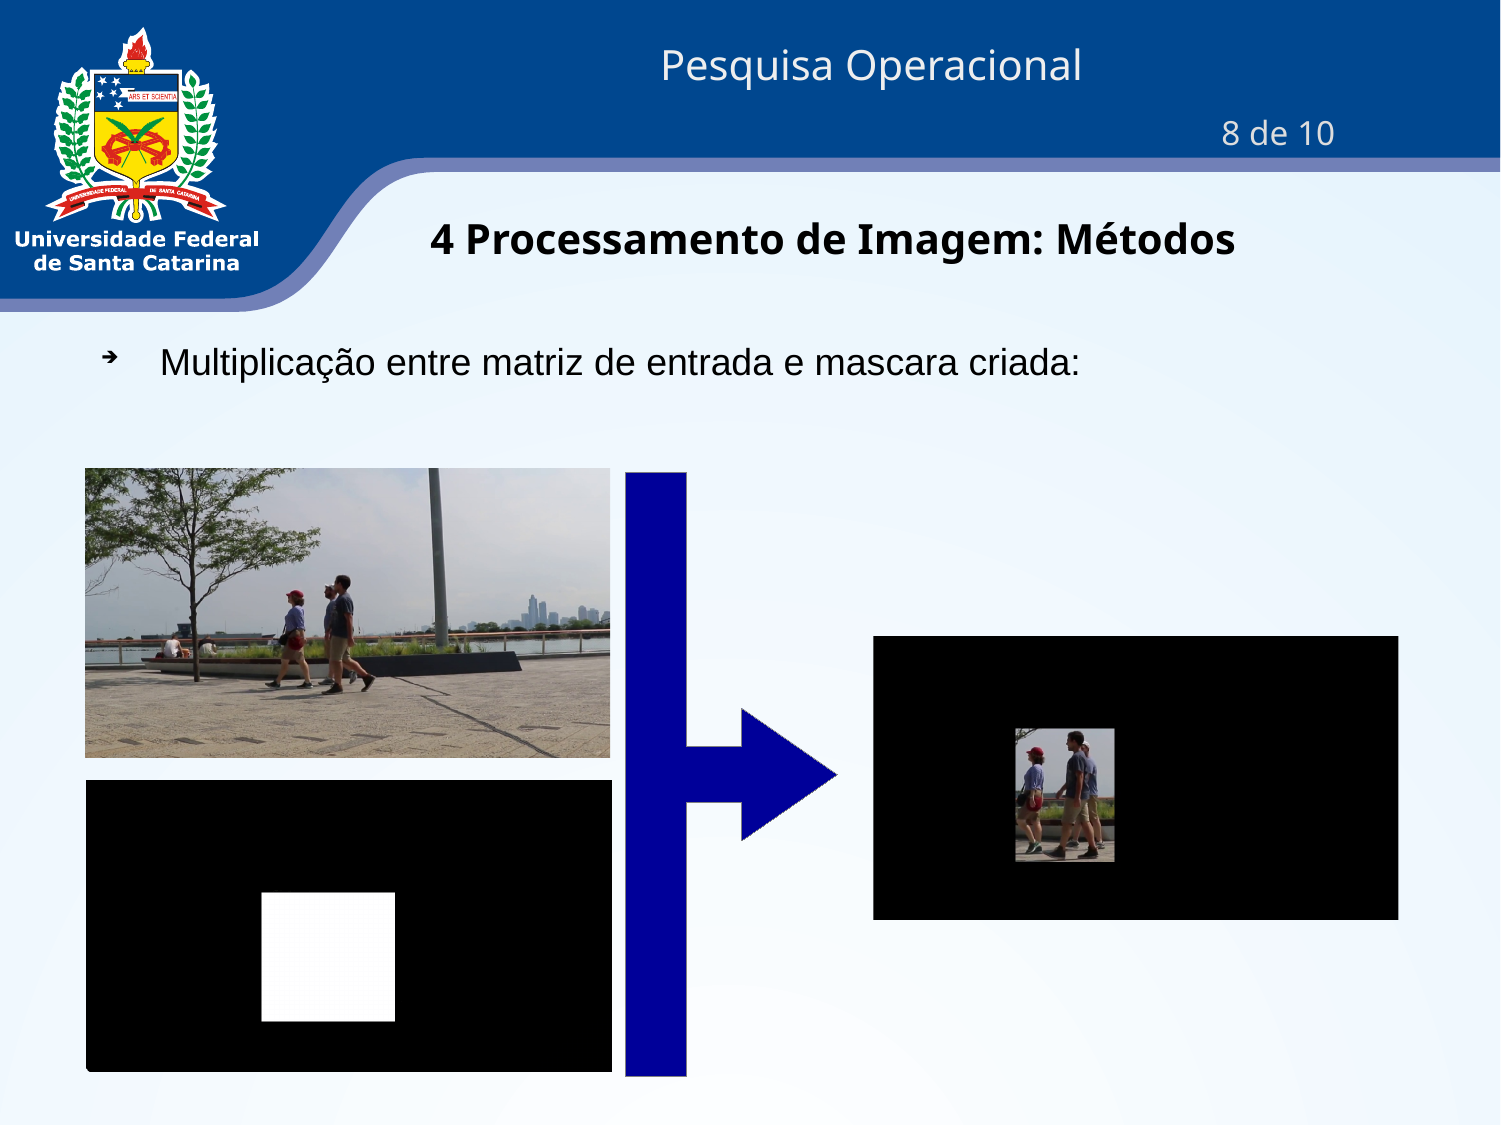

# 4 Processamento de Imagem: Métodos
Multiplicação entre matriz de entrada e mascara criada: